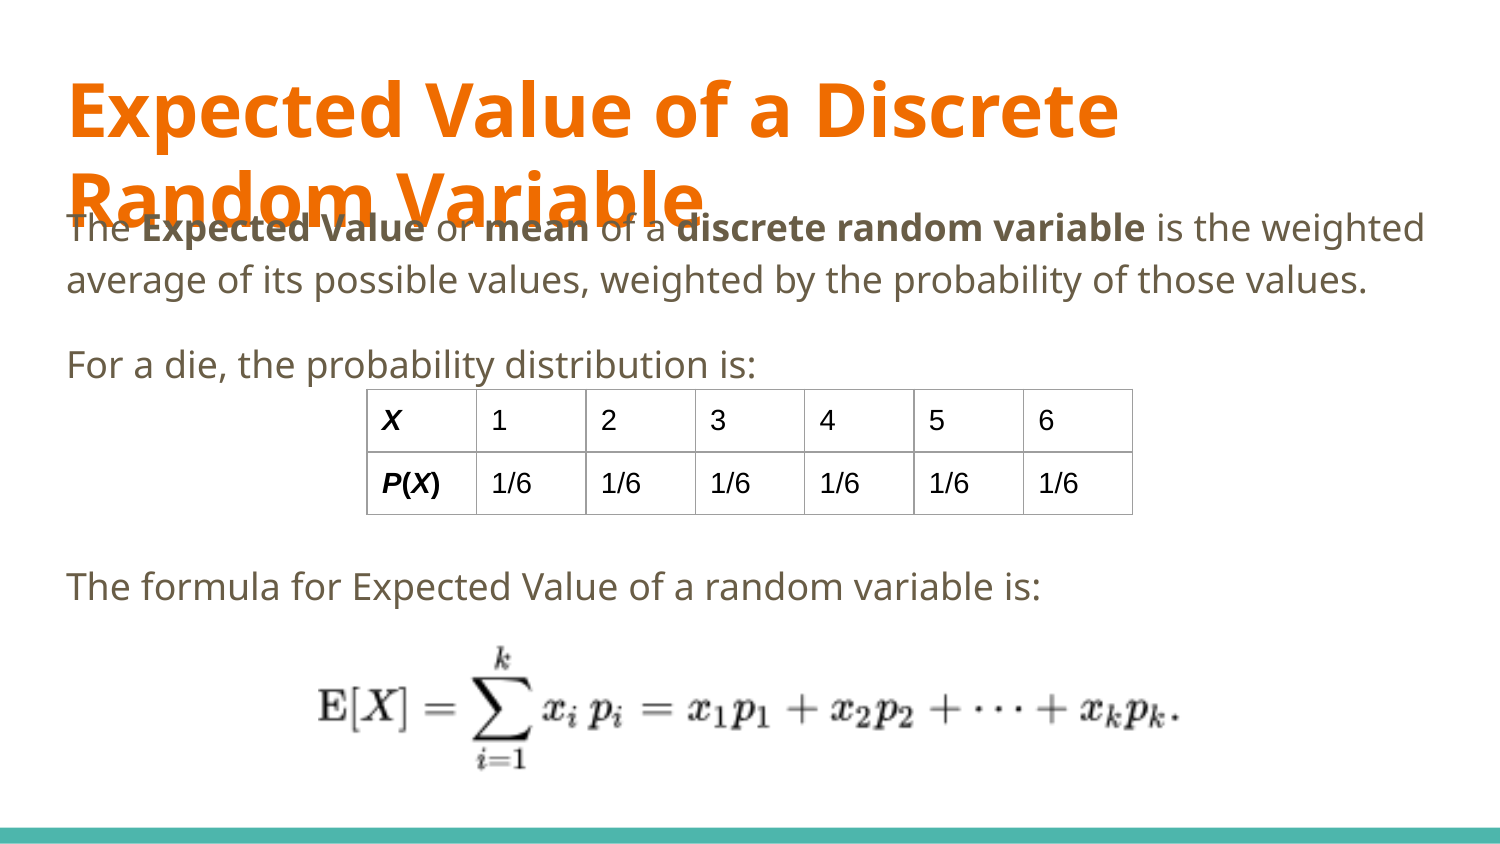

# Expected Value of a Discrete Random Variable
The Expected Value or mean of a discrete random variable is the weighted average of its possible values, weighted by the probability of those values.
For a die, the probability distribution is:
The formula for Expected Value of a random variable is:
| X | 1 | 2 | 3 | 4 | 5 | 6 |
| --- | --- | --- | --- | --- | --- | --- |
| P(X) | 1/6 | 1/6 | 1/6 | 1/6 | 1/6 | 1/6 |